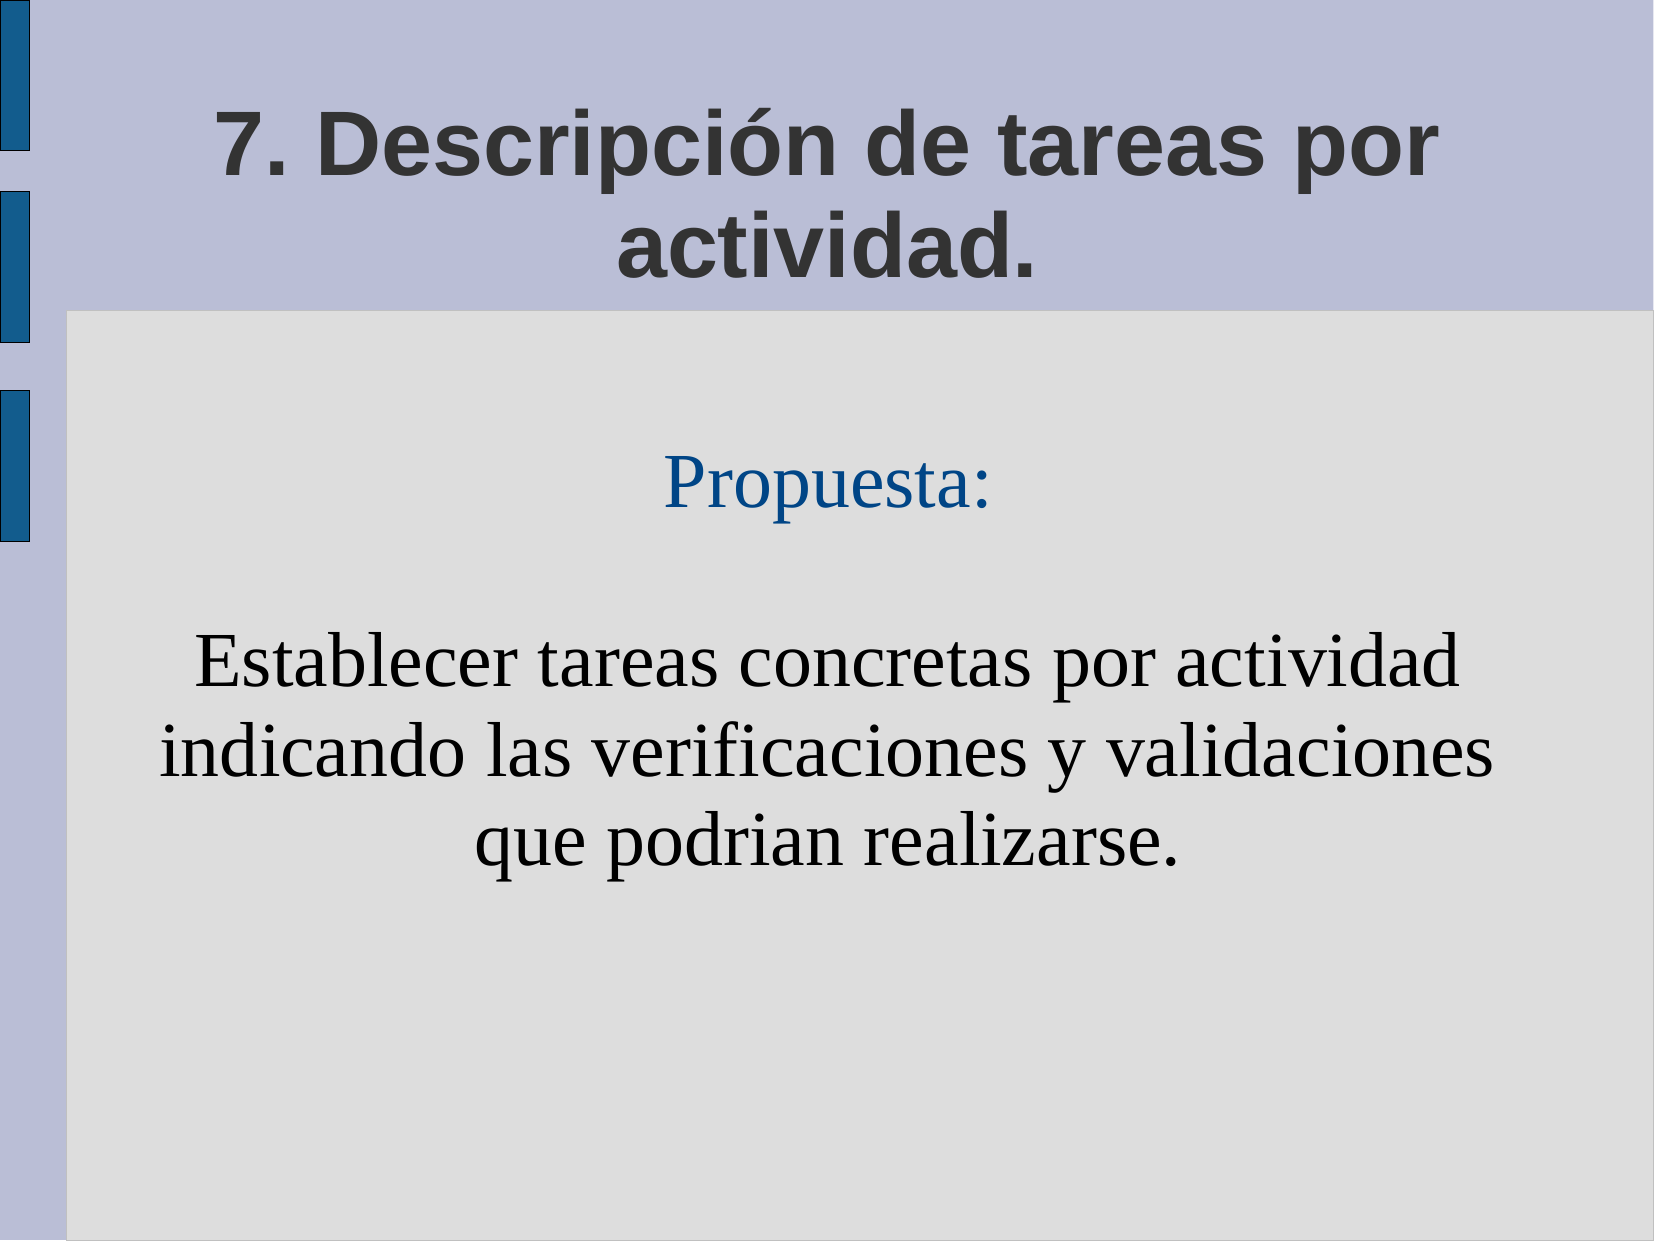

# 7. Descripción de tareas por actividad.